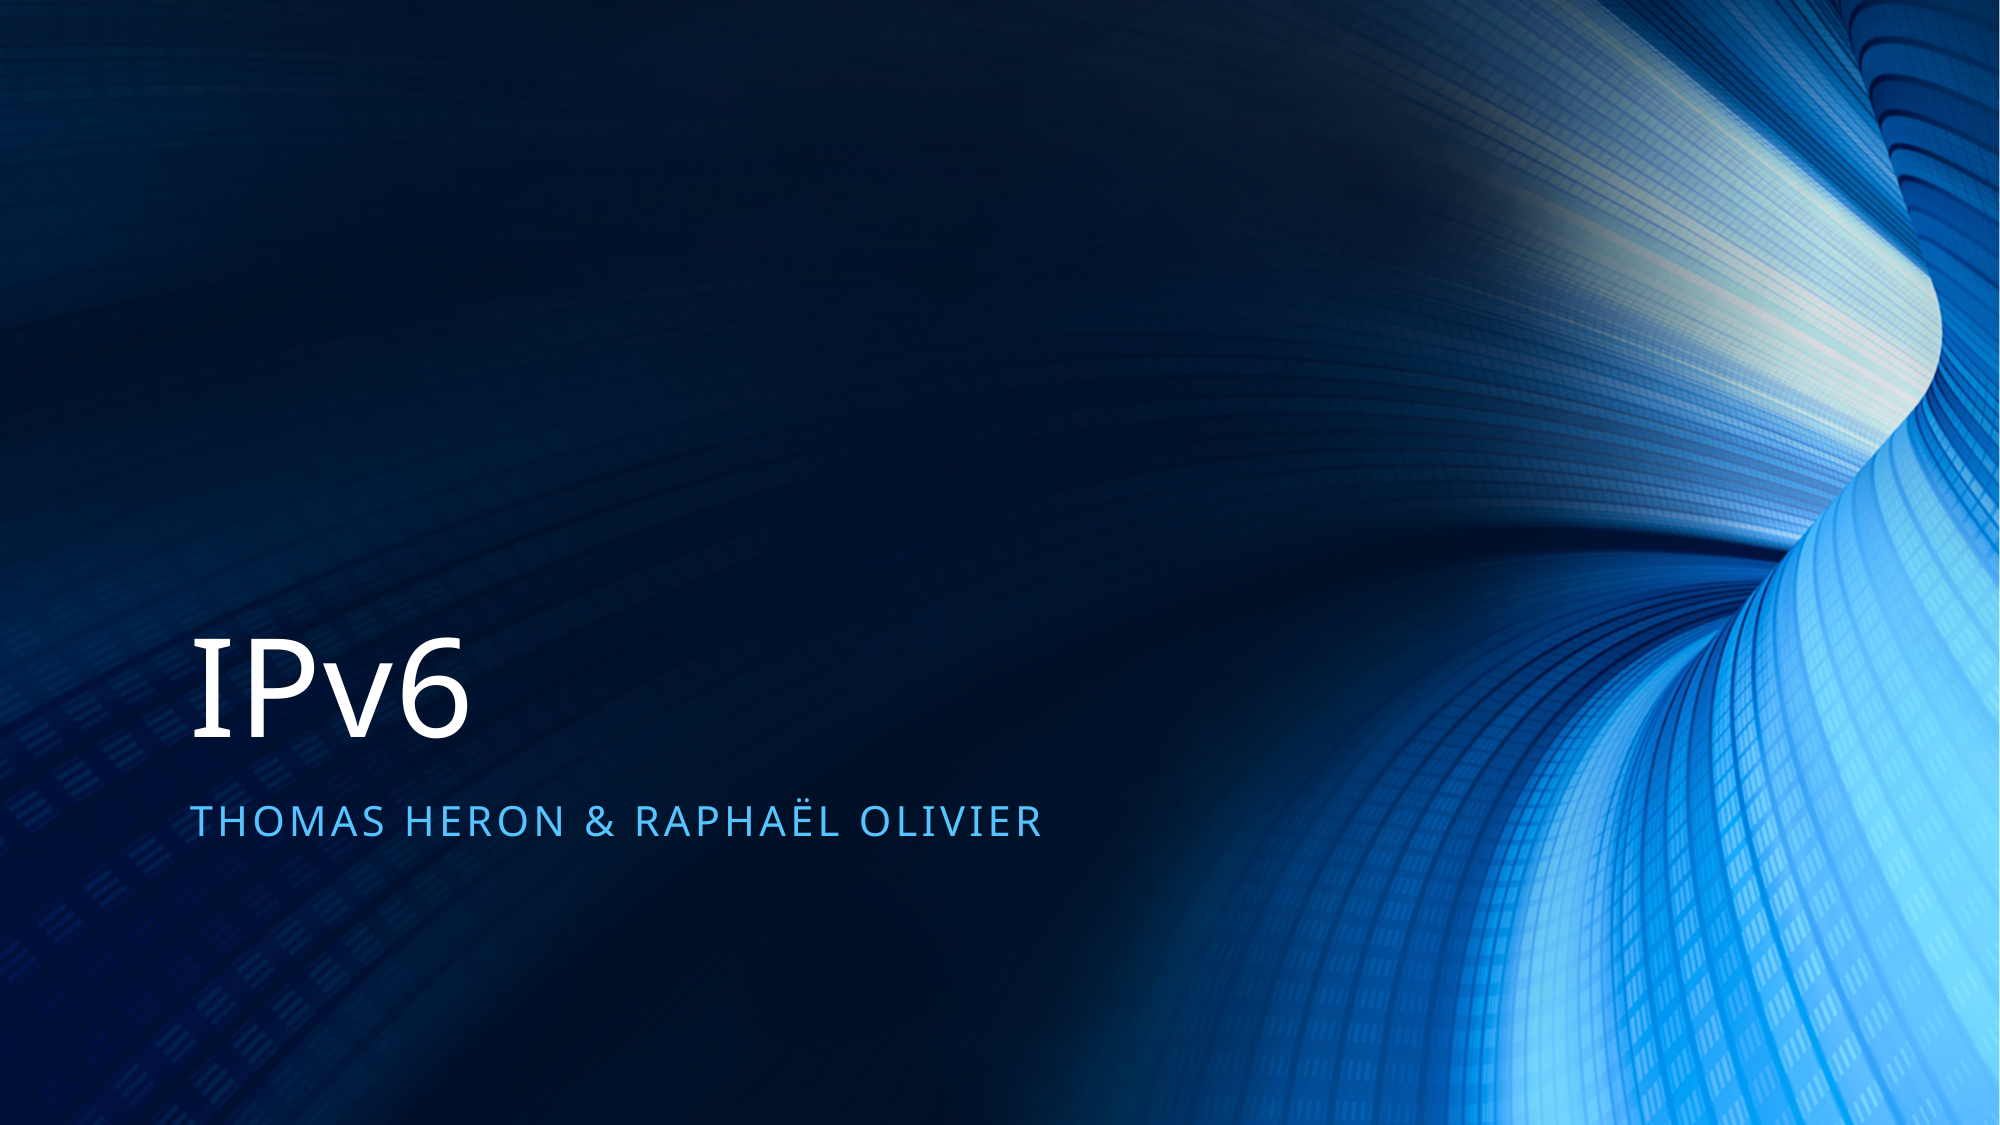

# IPv6
Thomas heron & raphaël olivier